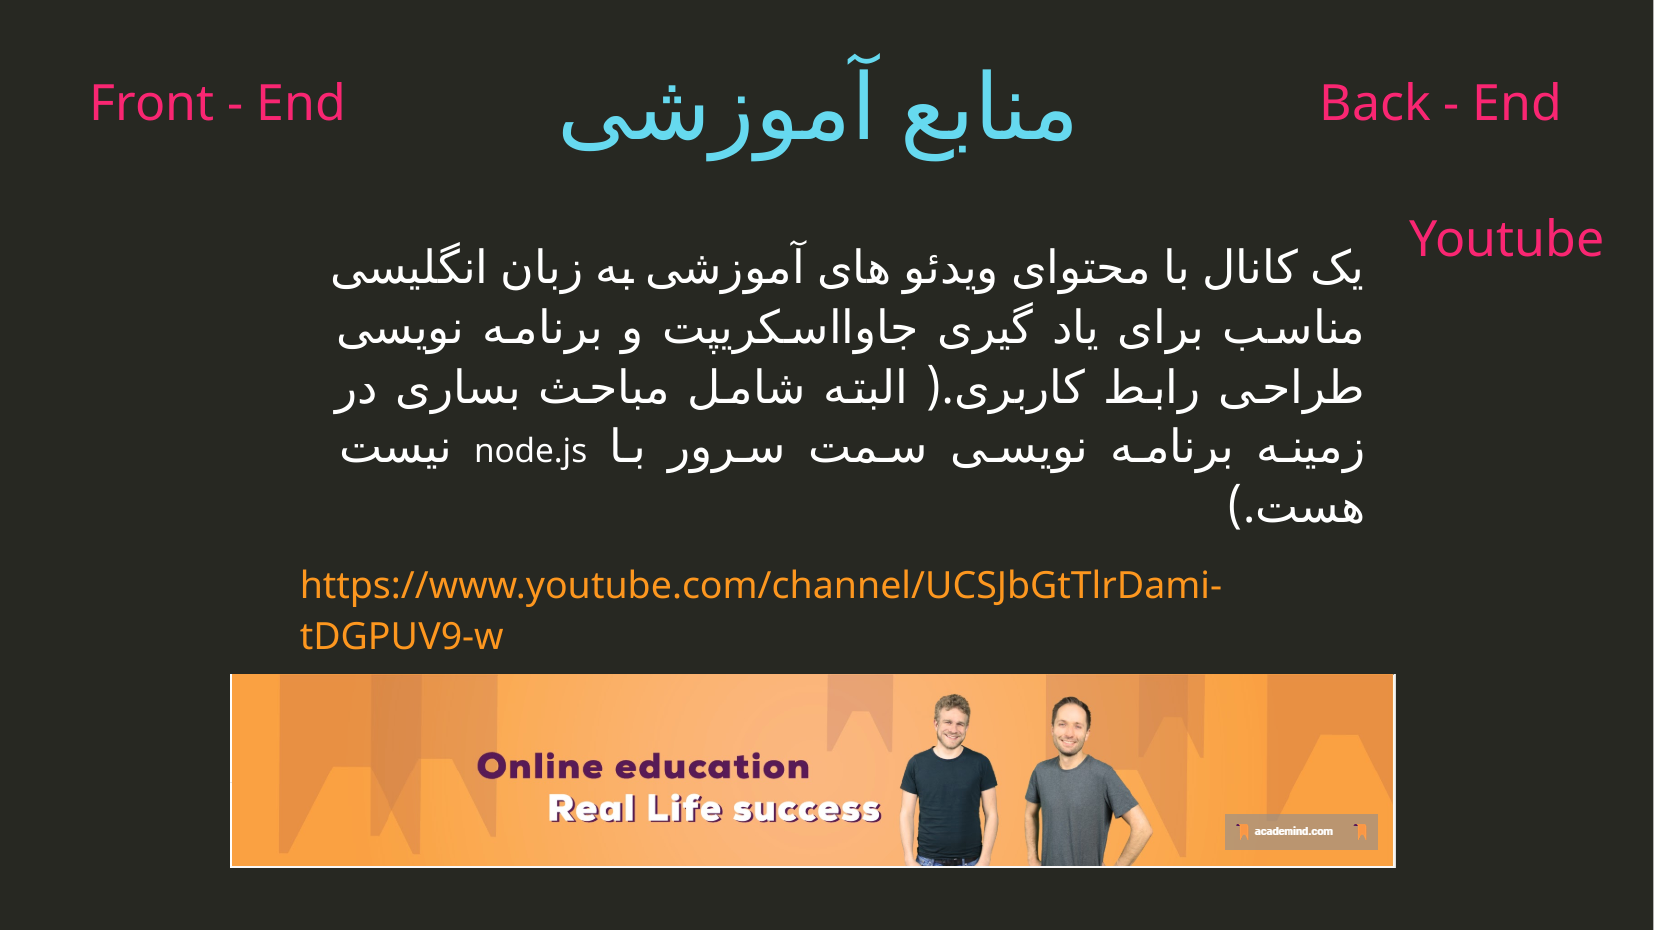

# منابع آموزشی
Front - End
Back - End
Youtube
یک کانال با محتوای ویدئو های آموزشی به زبان انگلیسی مناسب برای یاد گیری جاوااسکریپت و برنامه نویسی طراحی رابط کاربری.( البته شامل مباحث بساری در زمینه برنامه نویسی سمت سرور با node.js نیست هست.)
https://www.youtube.com/channel/UCSJbGtTlrDami-tDGPUV9-w